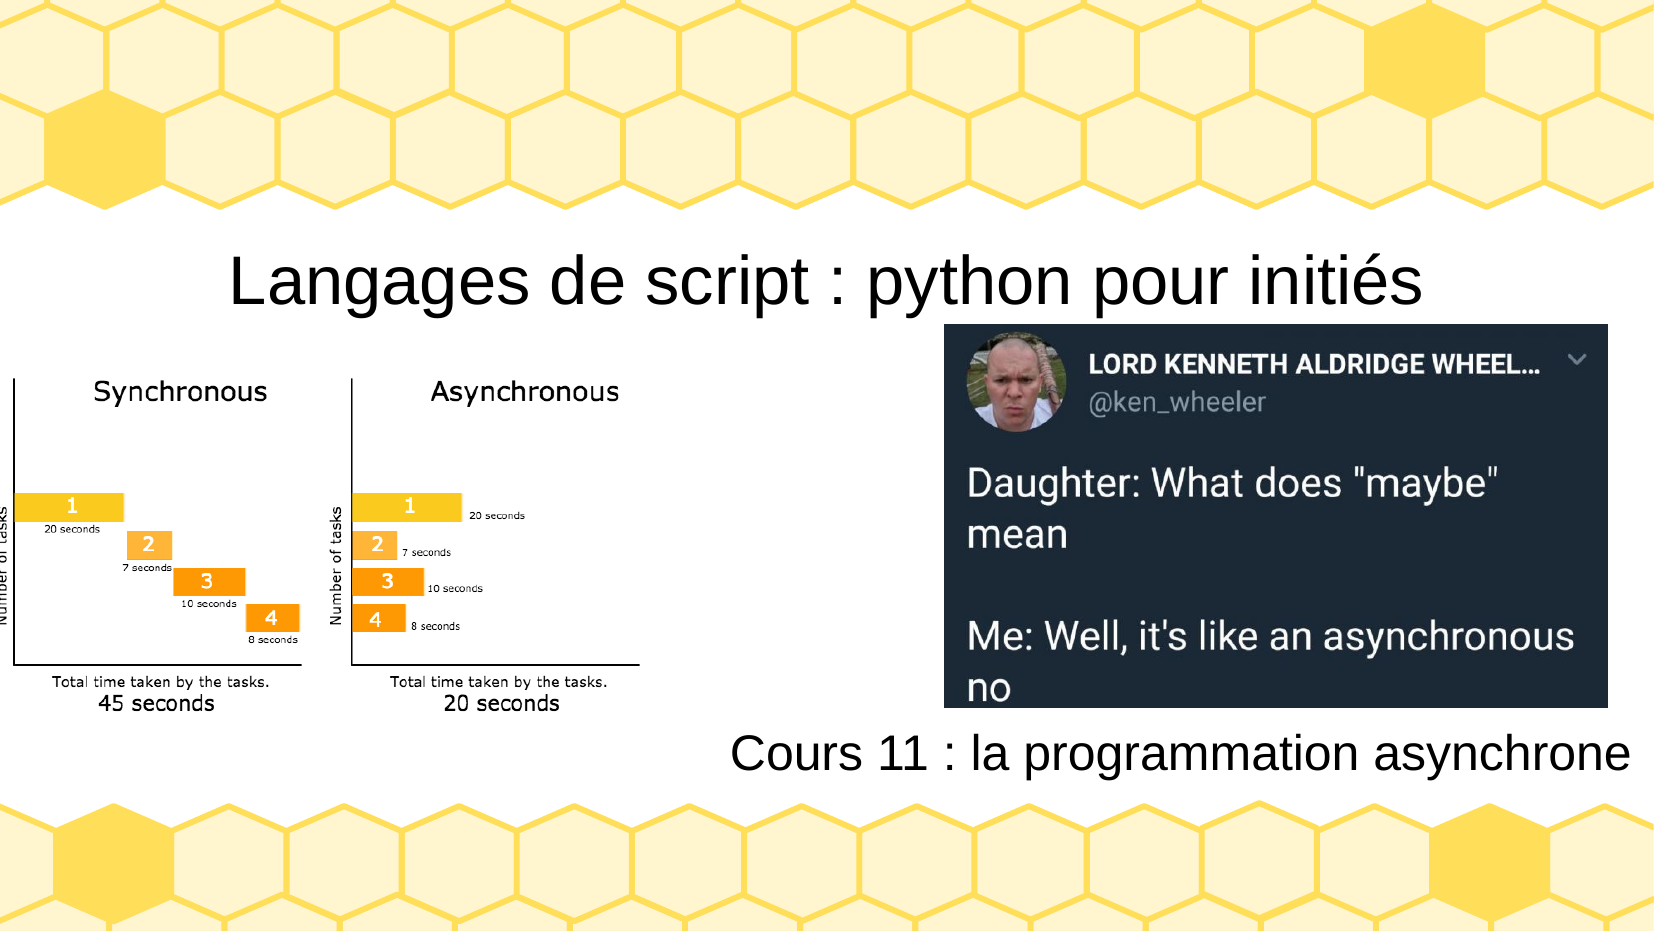

# Langages de script : python pour initiés
Cours 11 : la programmation asynchrone